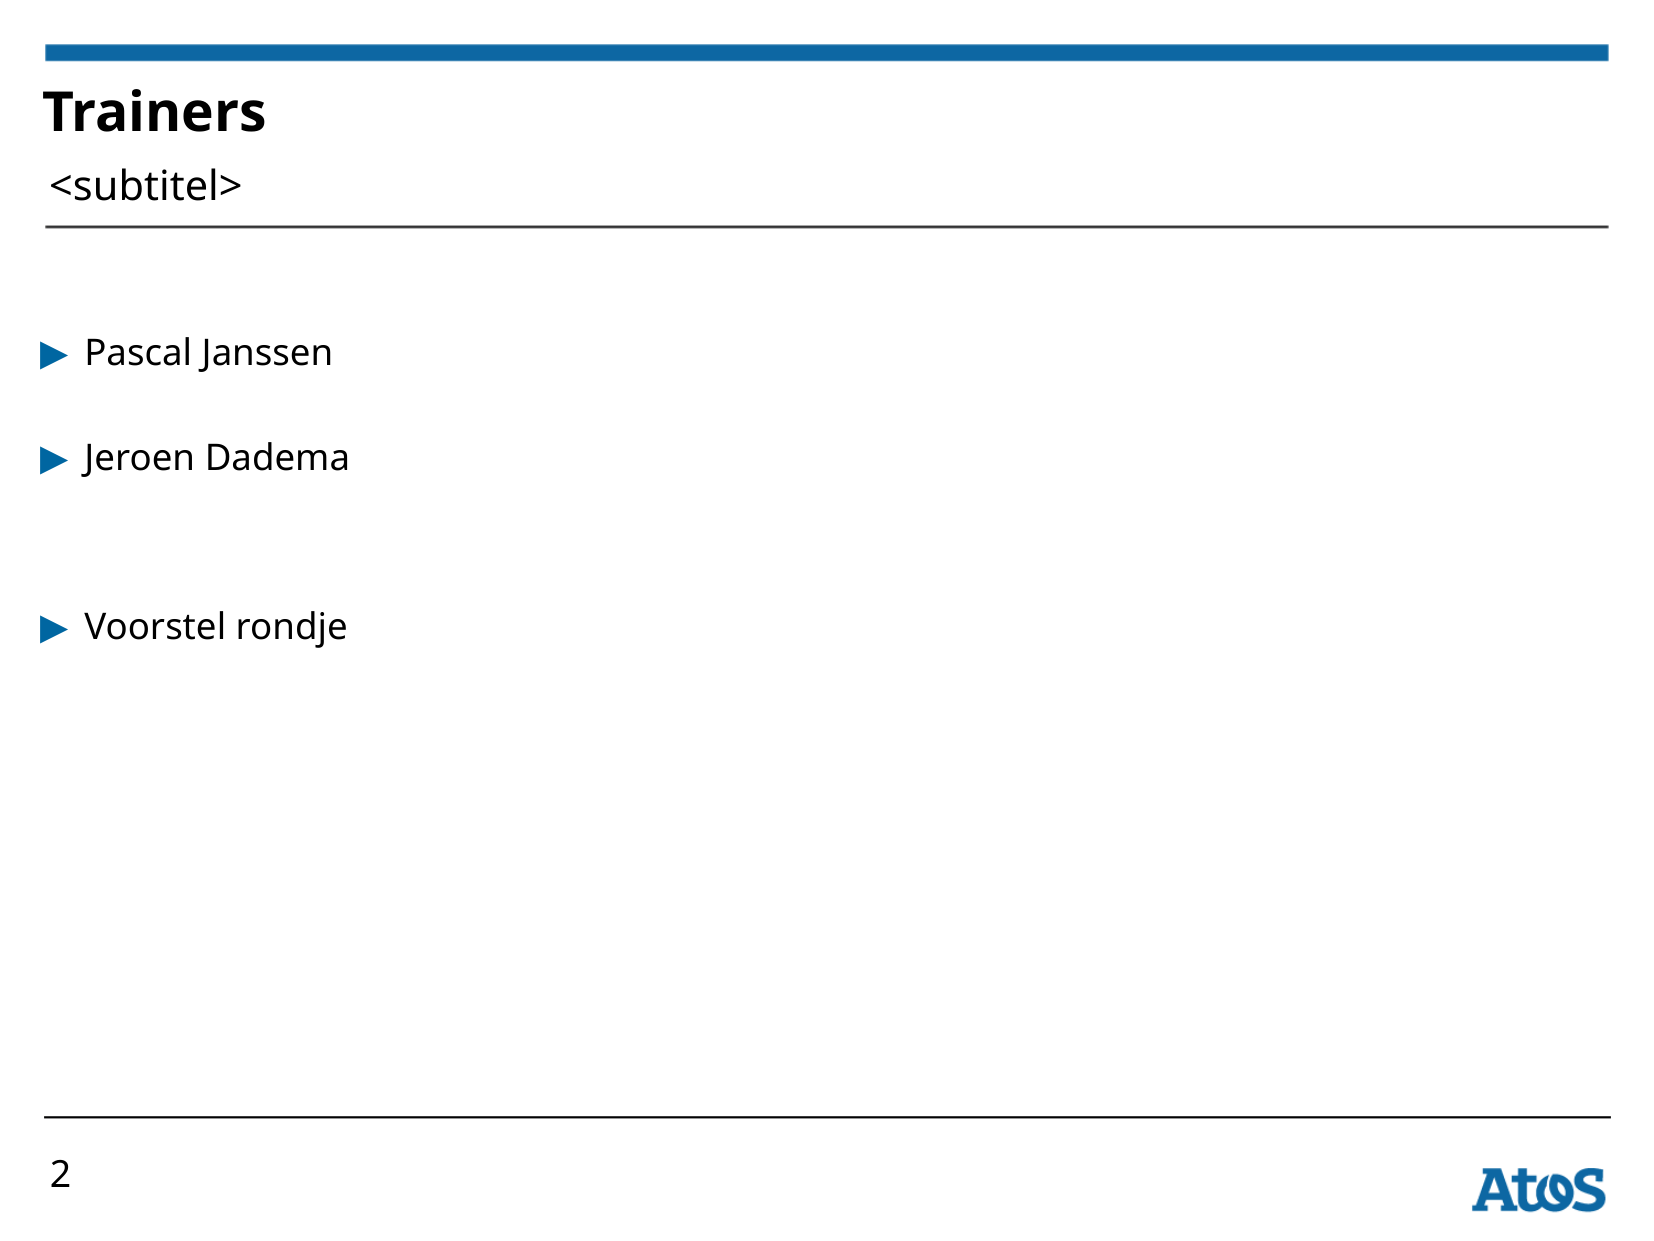

# Trainers
<subtitel>
Pascal Janssen
Jeroen Dadema
Voorstel rondje